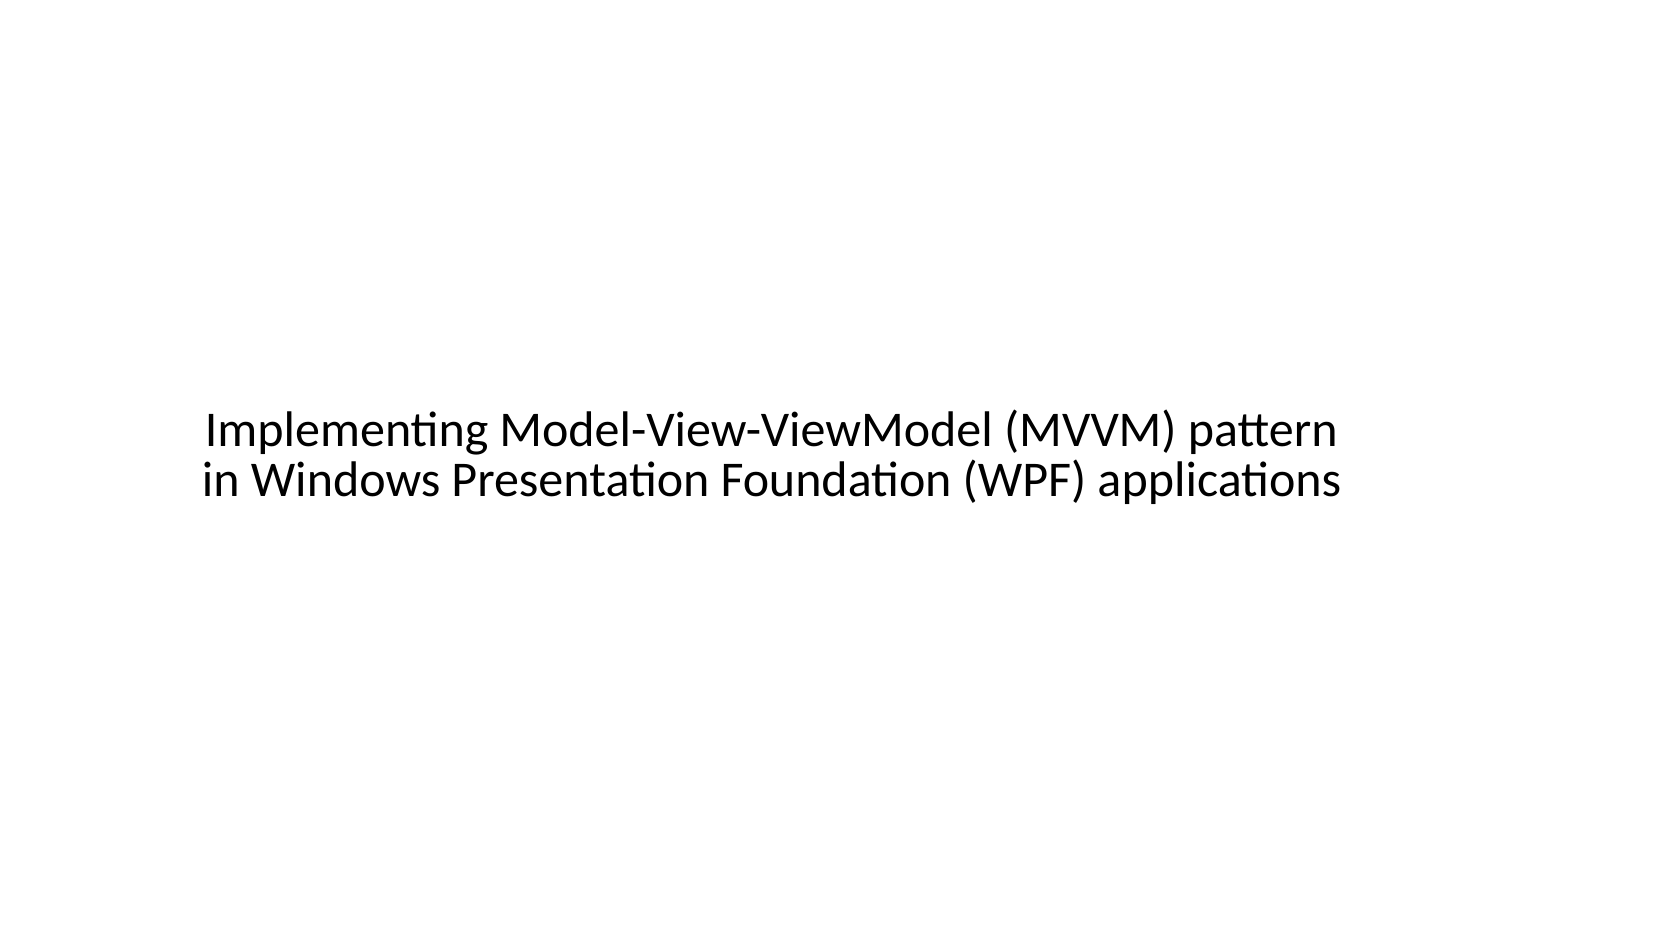

Implementing Model-View-ViewModel (MVVM) pattern
in Windows Presentation Foundation (WPF) applications